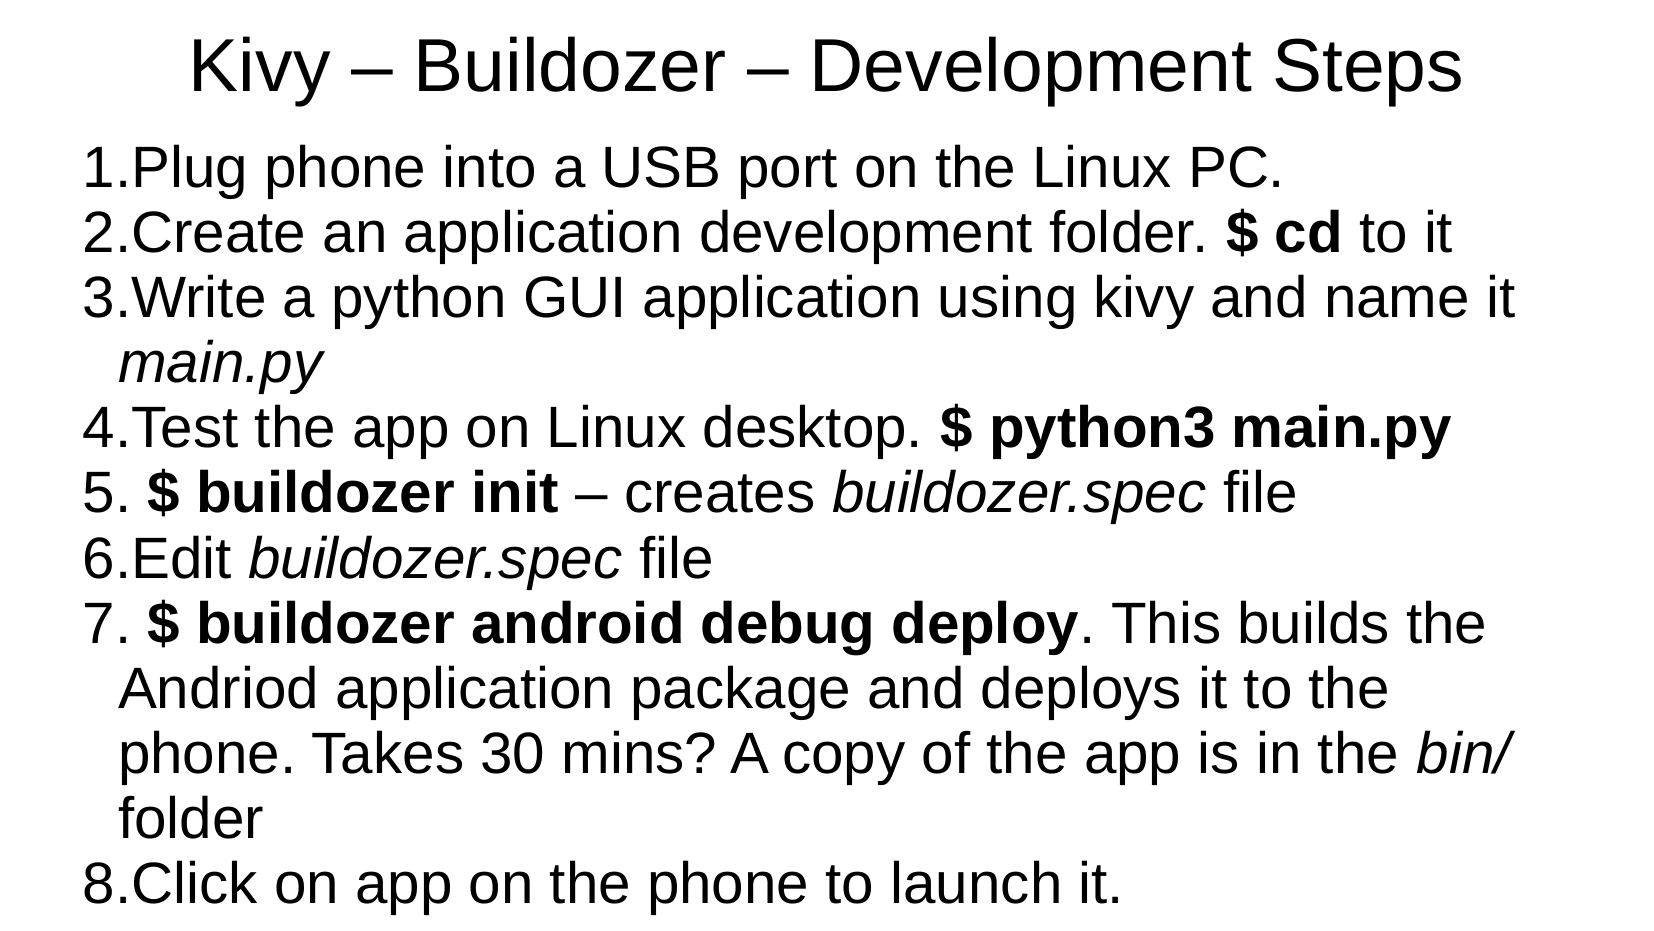

Kivy – Buildozer – Development Steps
# Plug phone into a USB port on the Linux PC.
Create an application development folder. $ cd to it
Write a python GUI application using kivy and name it main.py
Test the app on Linux desktop. $ python3 main.py
 $ buildozer init – creates buildozer.spec file
Edit buildozer.spec file
 $ buildozer android debug deploy. This builds the Andriod application package and deploys it to the phone. Takes 30 mins? A copy of the app is in the bin/ folder
Click on app on the phone to launch it.